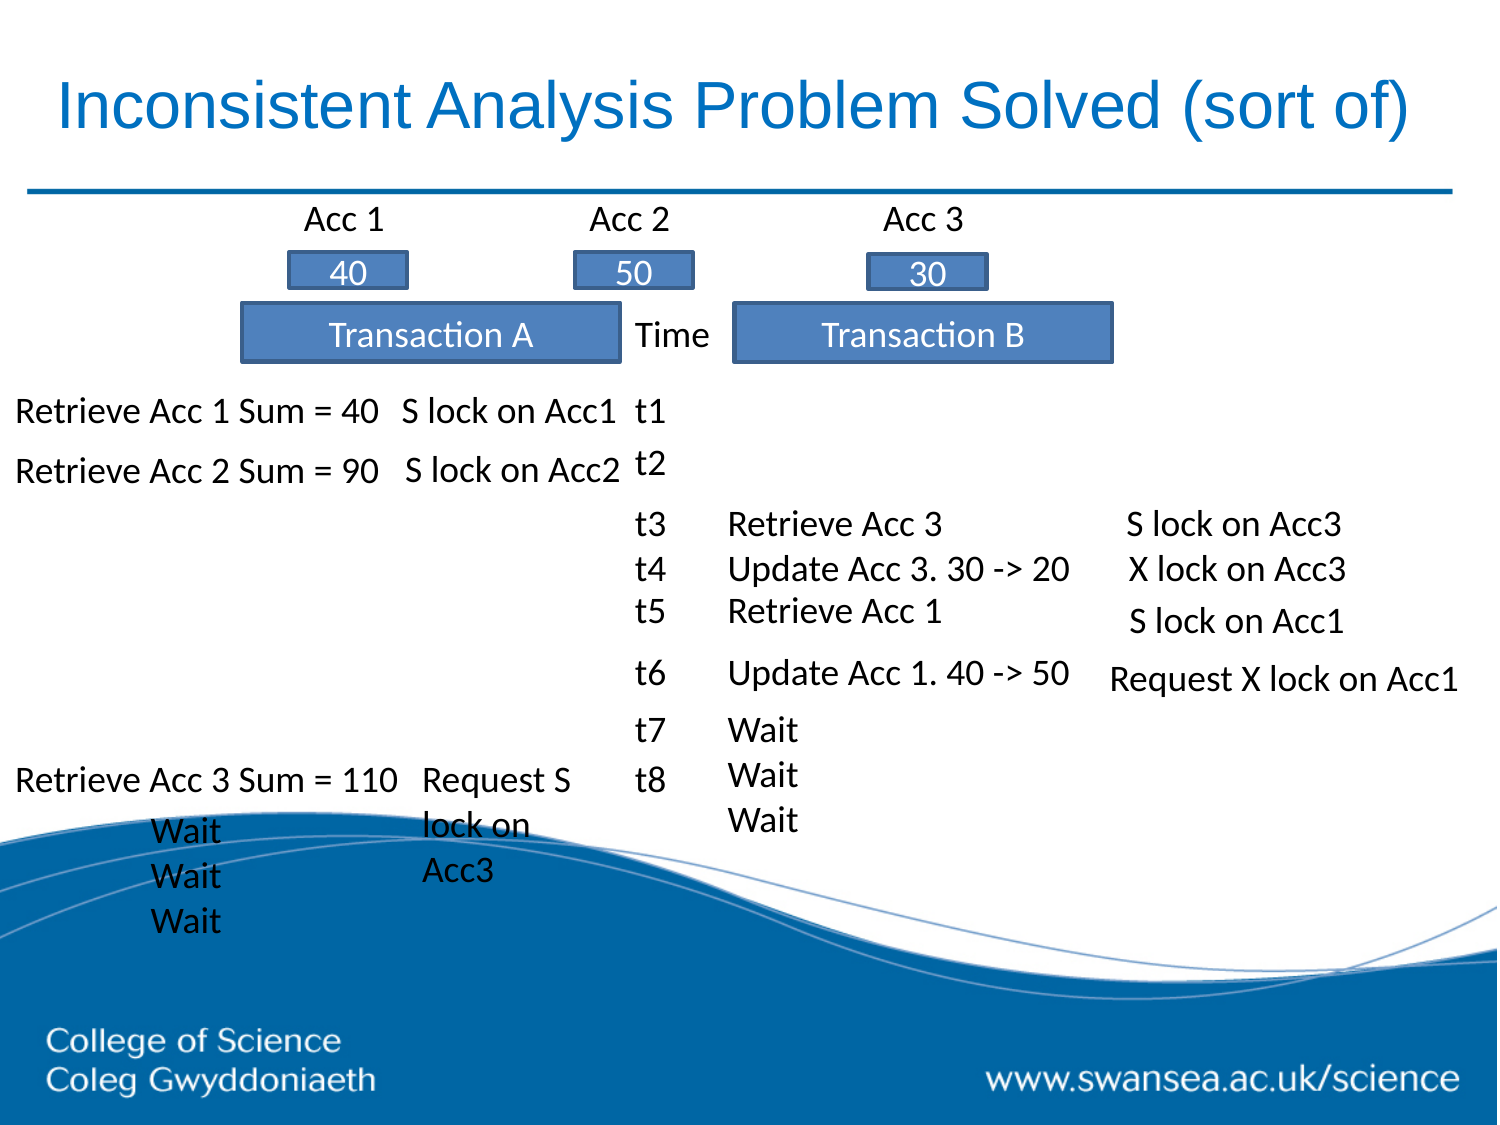

Inconsistent Analysis Problem Solved (sort of)
Acc 1
Acc 2
Acc 3
40
50
30
Transaction A
Time
Transaction B
Retrieve Acc 1 Sum = 40
S lock on Acc1
t1
t2
S lock on Acc2
Retrieve Acc 2 Sum = 90
t3
Retrieve Acc 3
S lock on Acc3
t4
Update Acc 3. 30 -> 20
X lock on Acc3
t5
Retrieve Acc 1
S lock on Acc1
t6
Update Acc 1. 40 -> 50
Request X lock on Acc1
t7
Wait
Wait
Wait
Retrieve Acc 3 Sum = 110
Request S lock on Acc3
t8
Wait
Wait
Wait